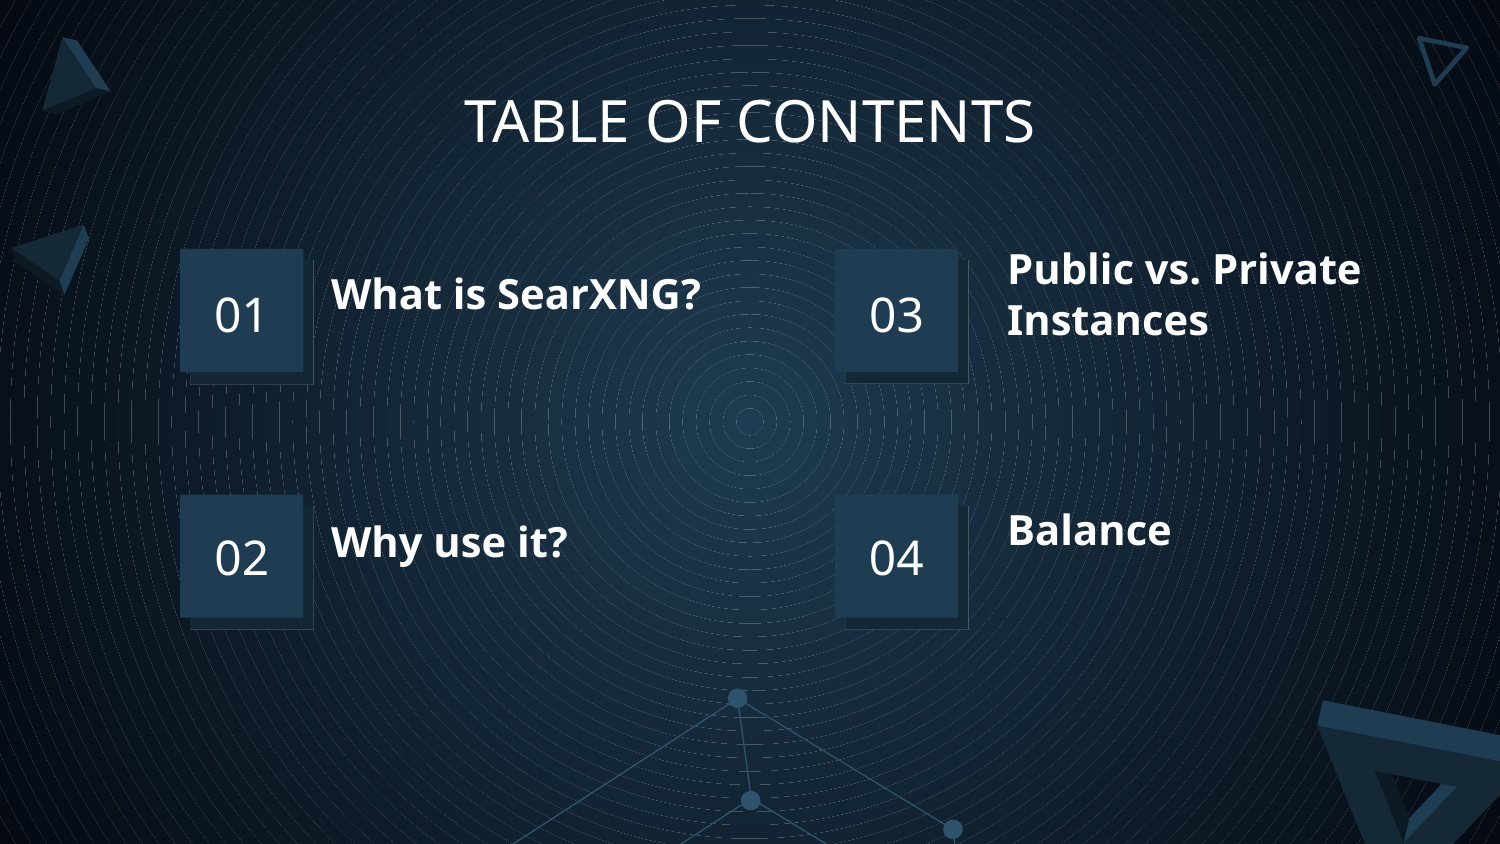

TABLE OF CONTENTS
# What is SearXNG?
Public vs. Private Instances
01
03
Balance
Why use it?
02
04